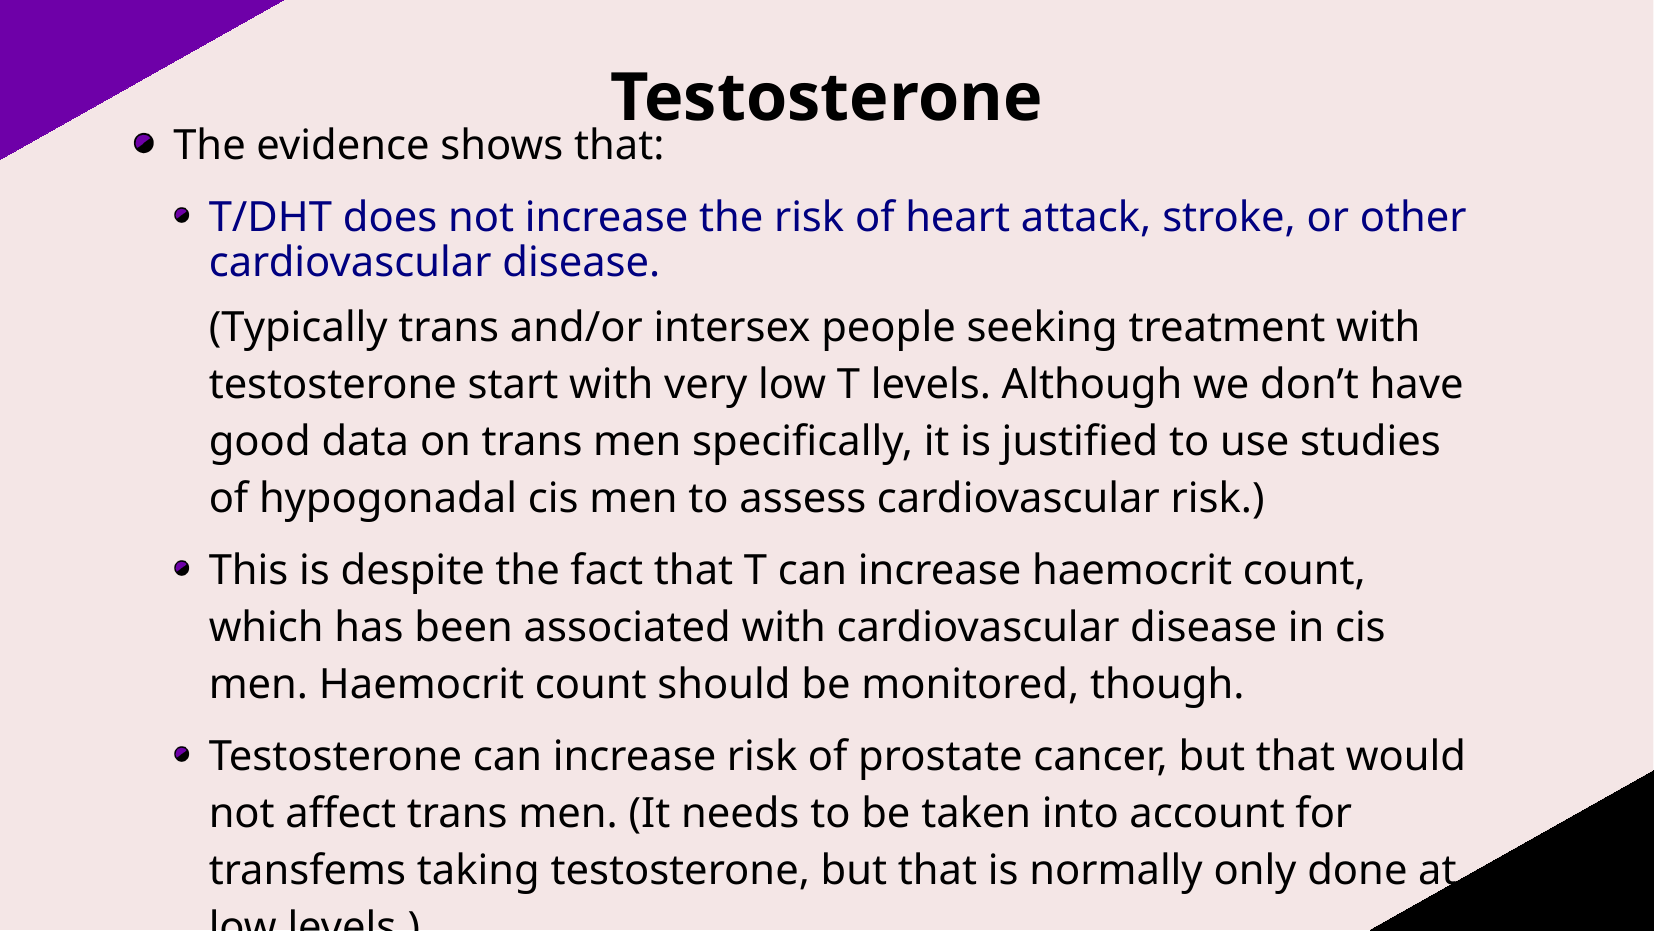

# Testosterone
The evidence shows that:
T/DHT does not increase the risk of heart attack, stroke, or other cardiovascular disease.
(Typically trans and/or intersex people seeking treatment with testosterone start with very low T levels. Although we don’t have good data on trans men specifically, it is justified to use studies of hypogonadal cis men to assess cardiovascular risk.)
This is despite the fact that T can increase haemocrit count, which has been associated with cardiovascular disease in cis men. Haemocrit count should be monitored, though.
Testosterone can increase risk of prostate cancer, but that would not affect trans men. (It needs to be taken into account for transfems taking testosterone, but that is normally only done at low levels.)